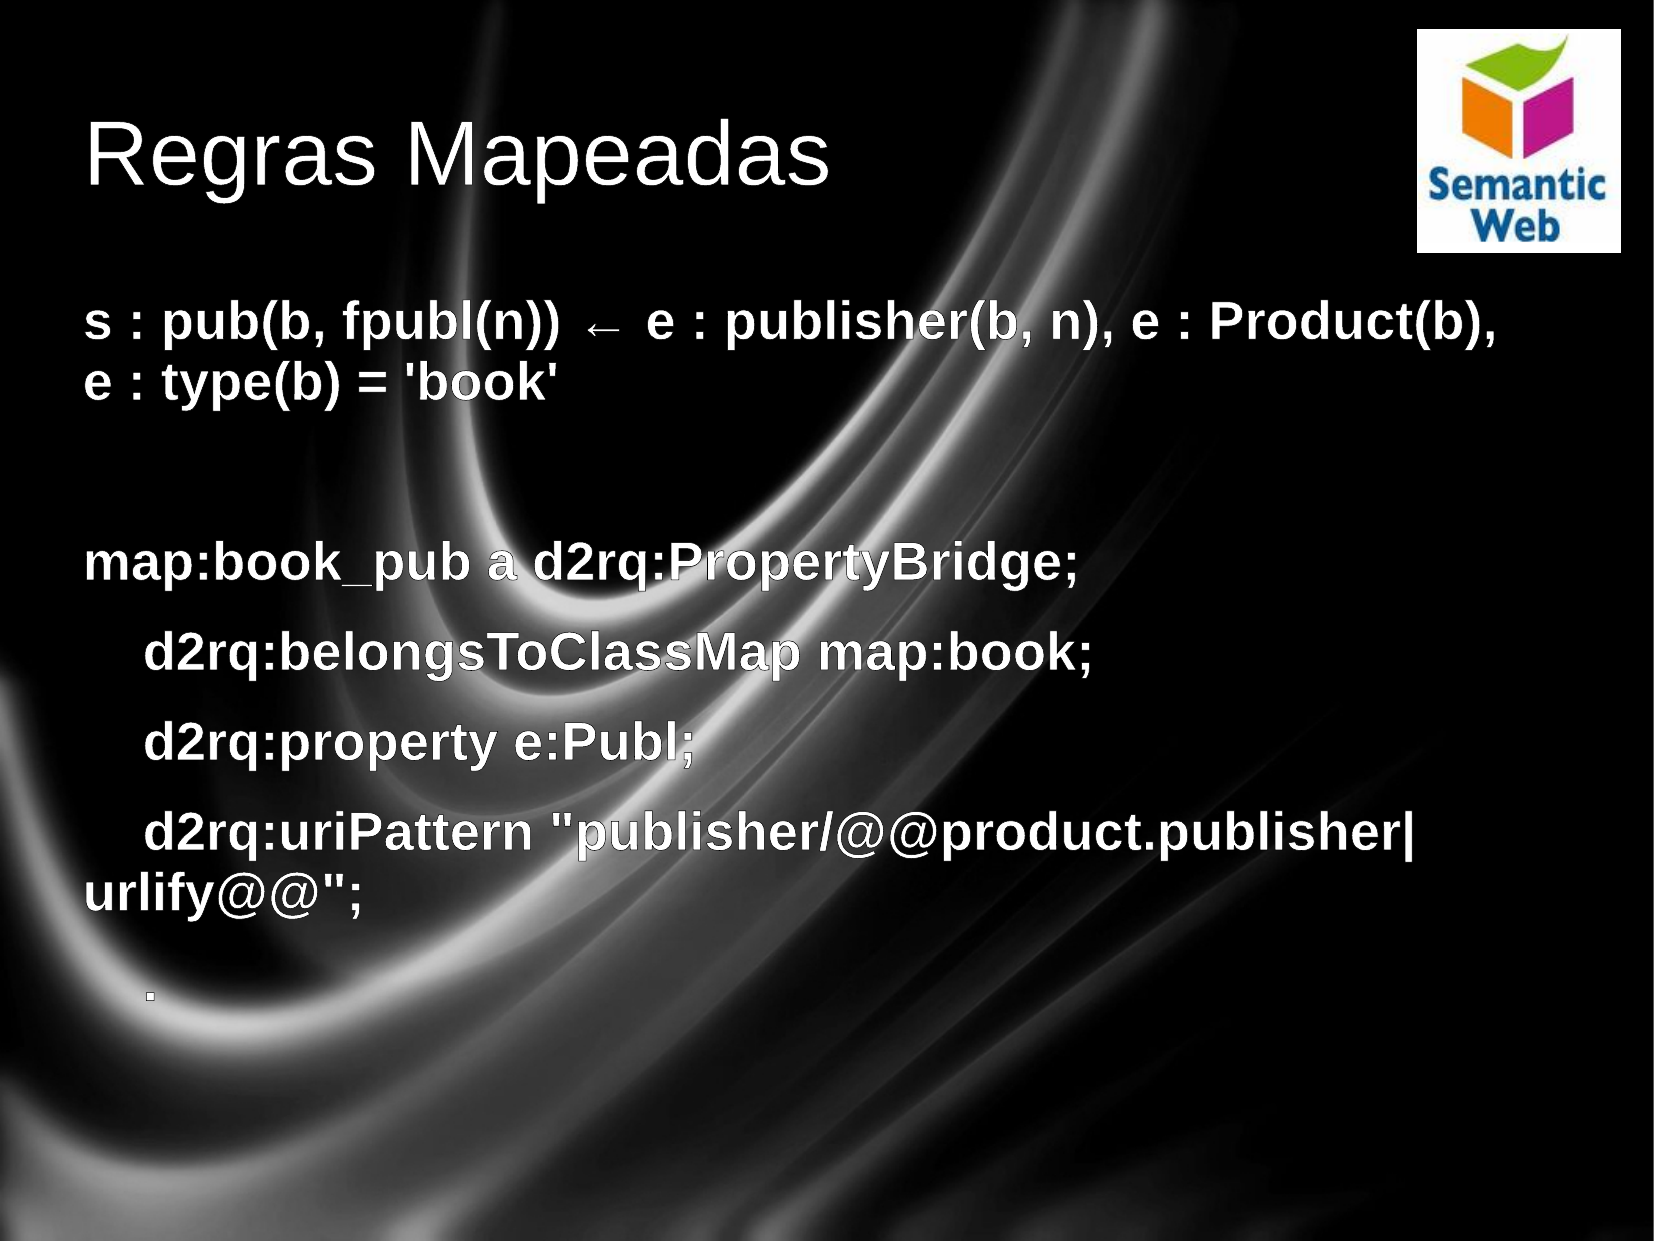

# Regras Mapeadas
s : pub(b, fpubl(n)) ← e : publisher(b, n), e : Product(b), e : type(b) = 'book'
map:book_pub a d2rq:PropertyBridge;
 d2rq:belongsToClassMap map:book;
 d2rq:property e:Publ;
 d2rq:uriPattern "publisher/@@product.publisher|urlify@@";
 .